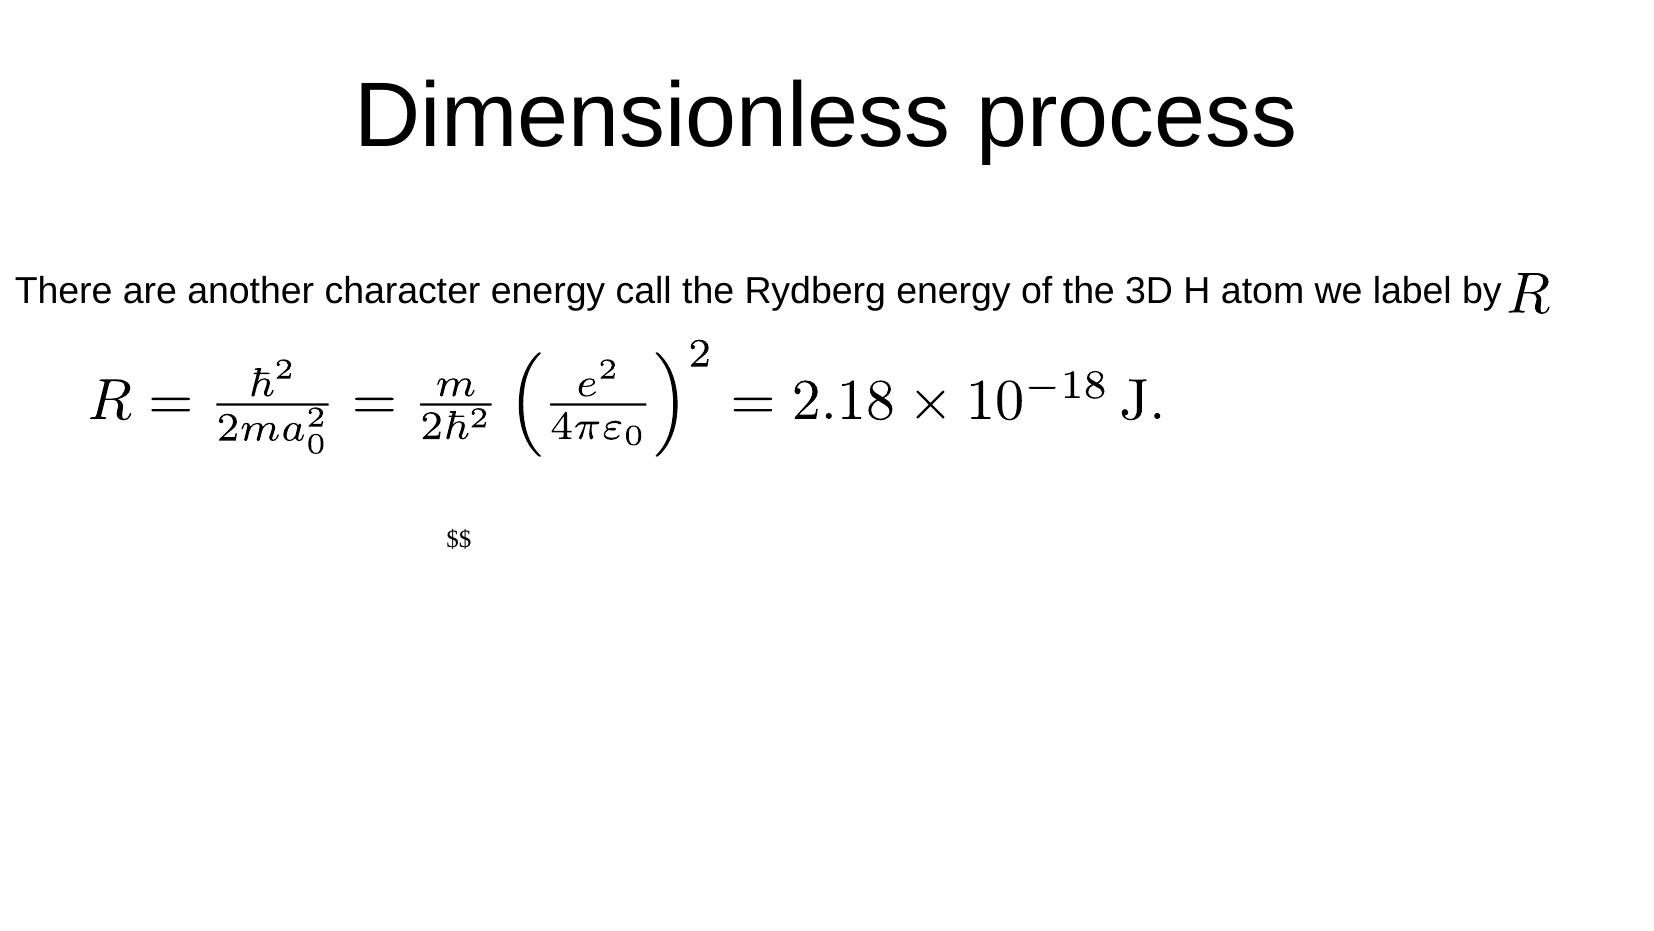

# Dimensionless process
There are another character energy call the Rydberg energy of the 3D H atom we label by